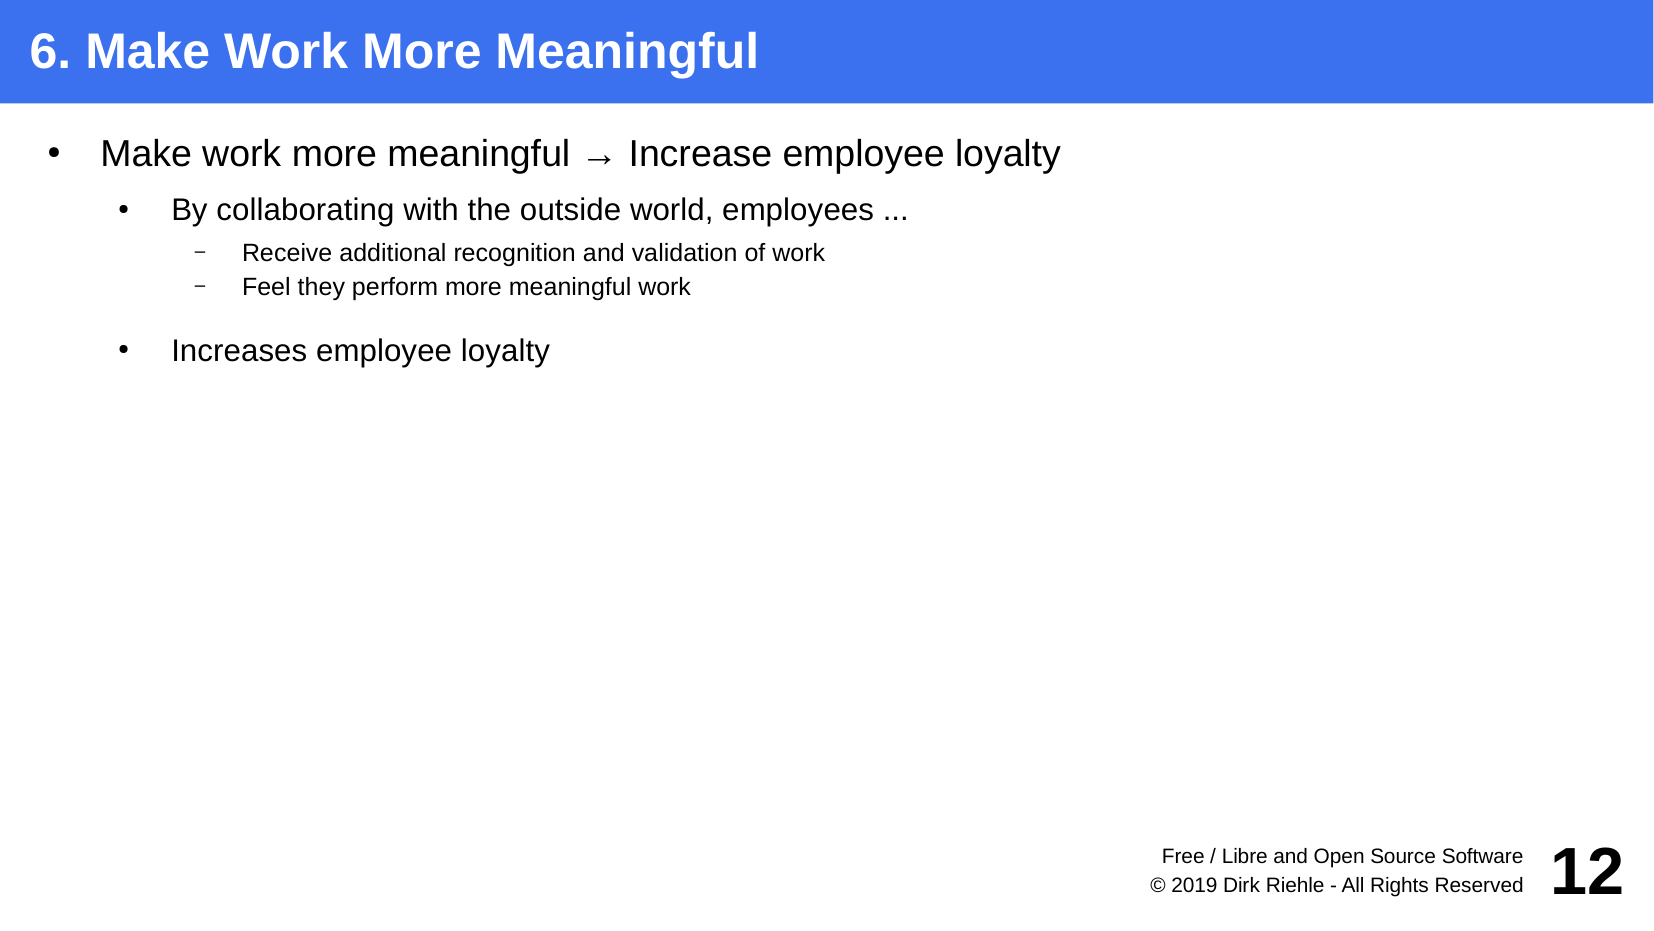

# 6. Make Work More Meaningful
Make work more meaningful → Increase employee loyalty
By collaborating with the outside world, employees ...
Receive additional recognition and validation of work
Feel they perform more meaningful work
Increases employee loyalty
Free / Libre and Open Source Software
12
© 2019 Dirk Riehle - All Rights Reserved